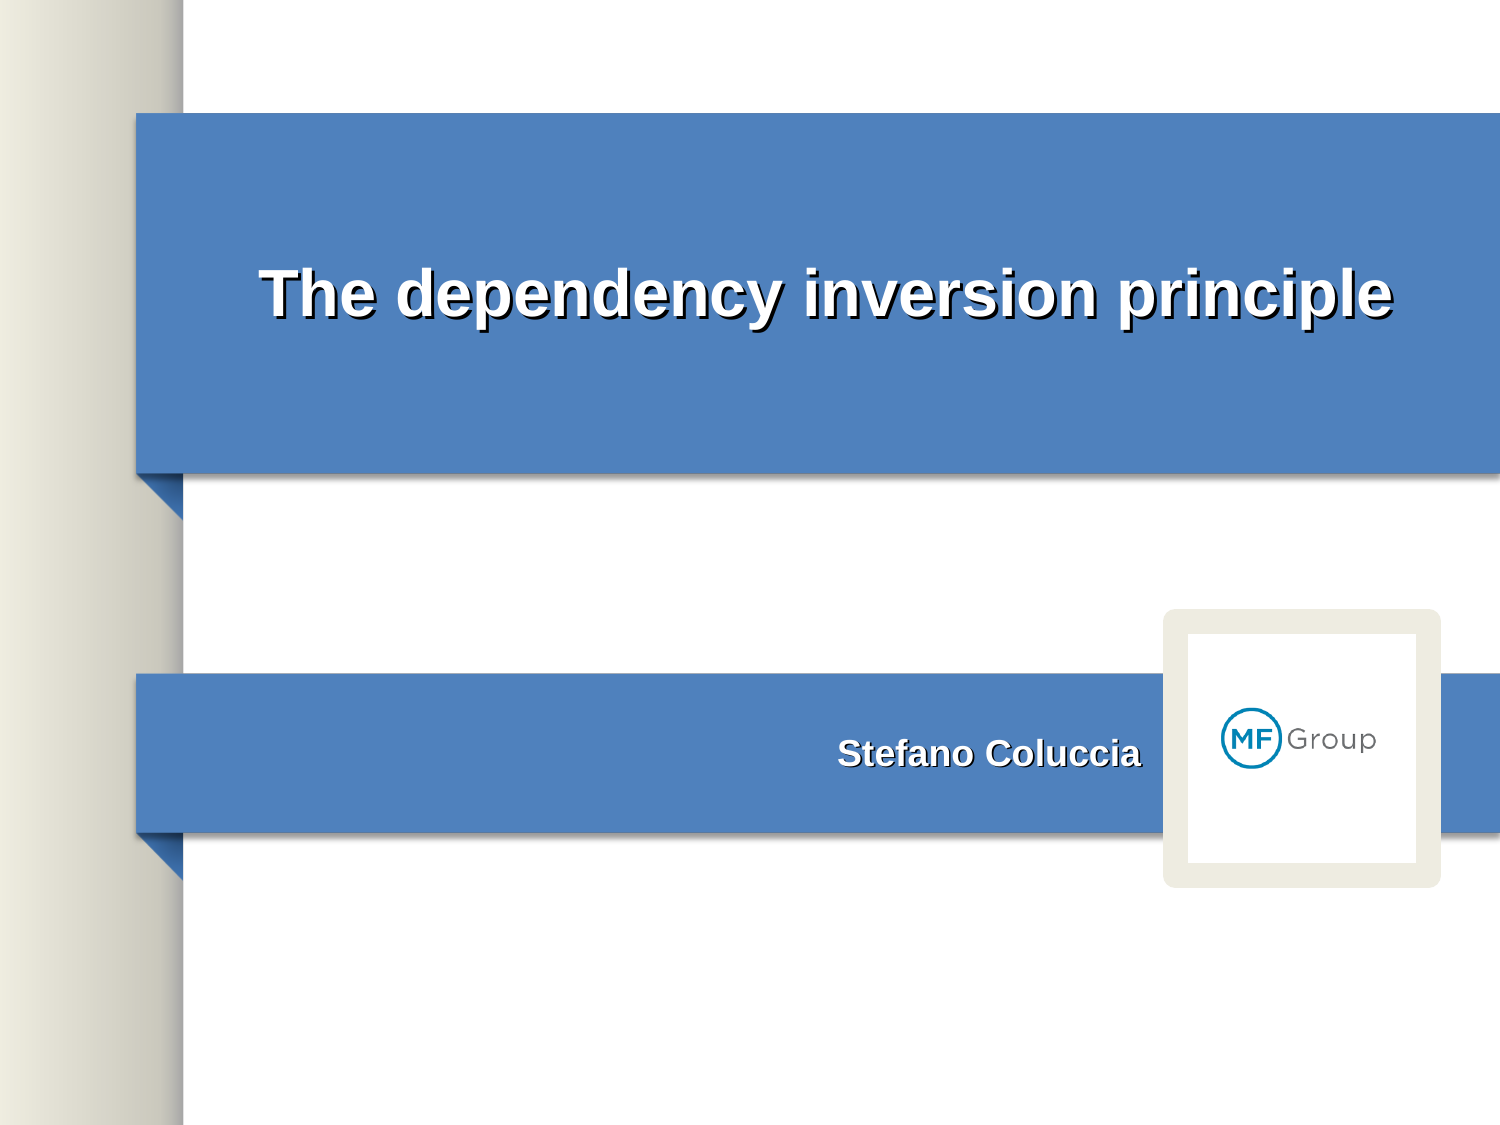

# The dependency inversion principle
Stefano Coluccia